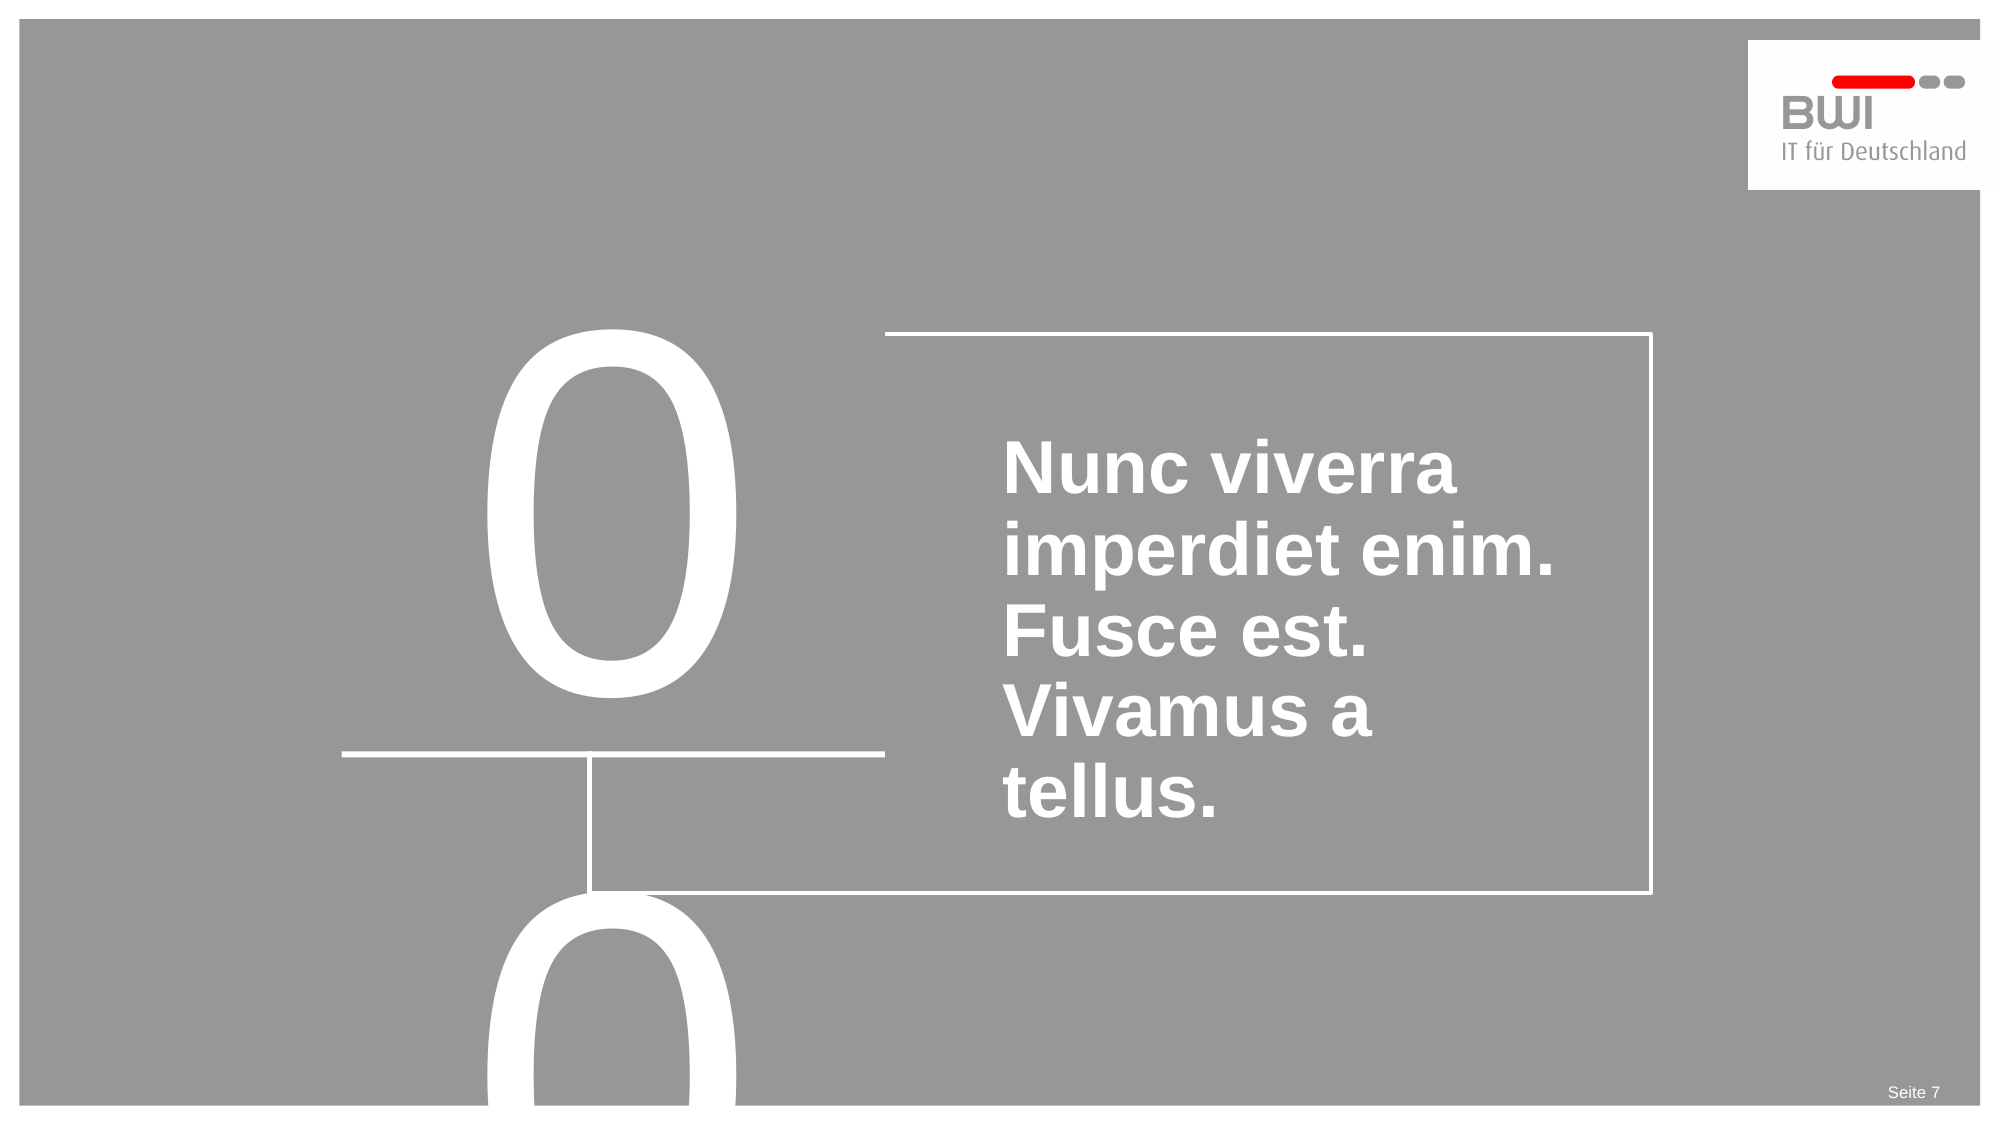

00
# Nunc viverra imperdiet enim. Fusce est. Vivamus a tellus.
01
Seite